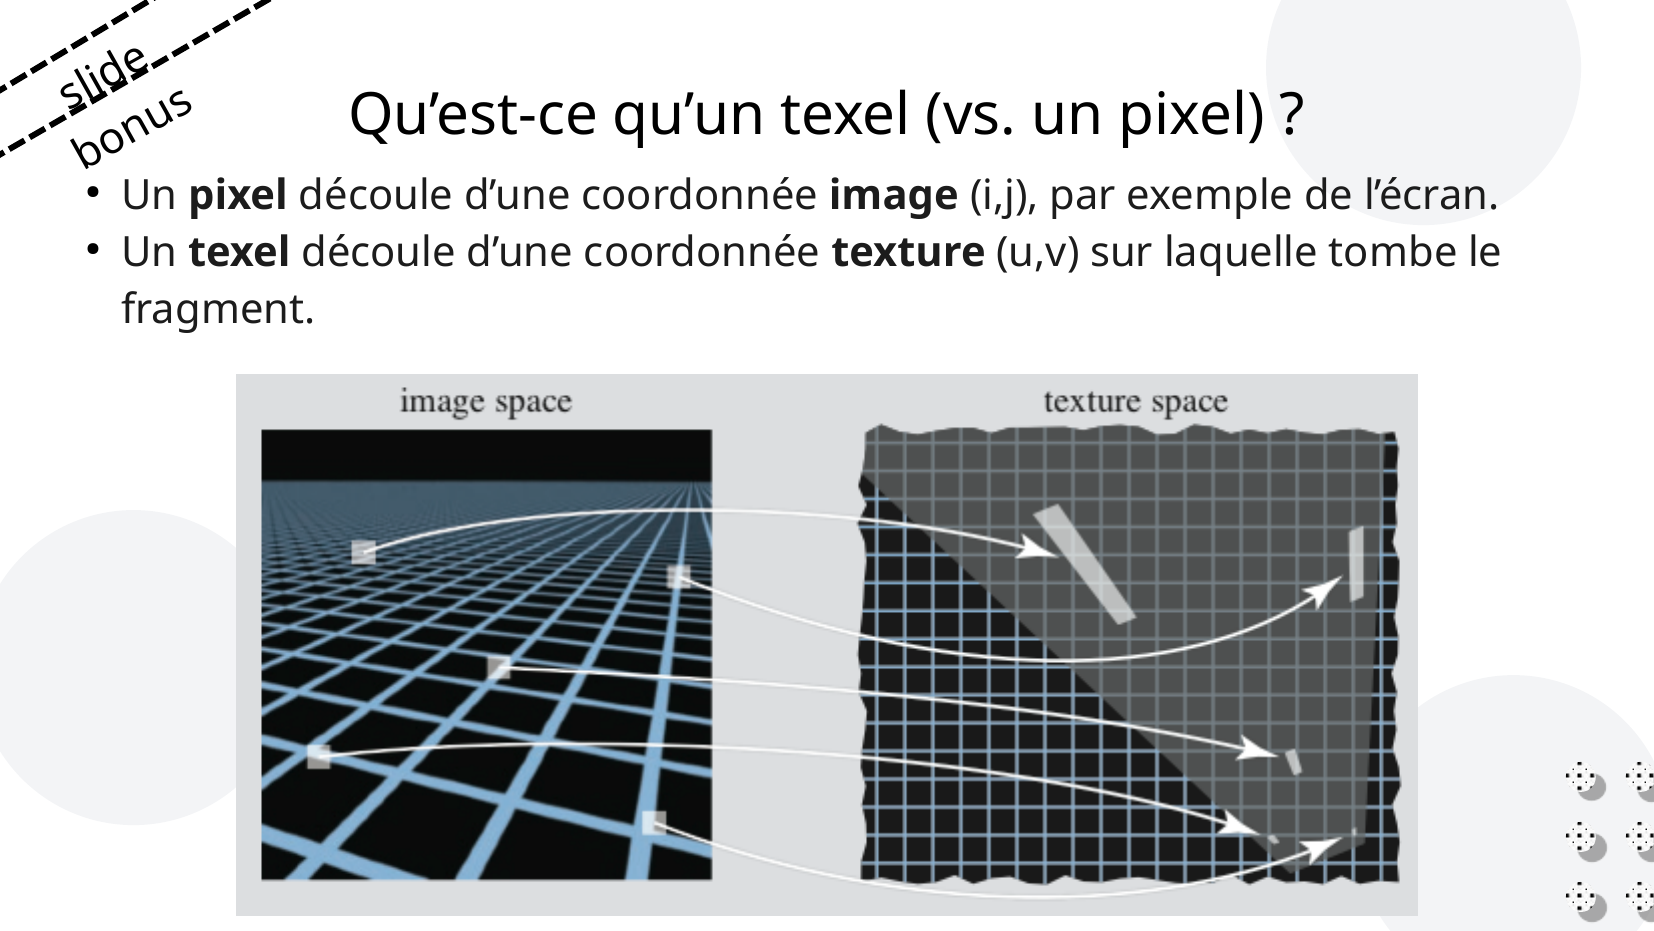

slide bonus
Qu’est-ce qu’un texel (vs. un pixel) ?
Un pixel découle d’une coordonnée image (i,j), par exemple de l’écran.
Un texel découle d’une coordonnée texture (u,v) sur laquelle tombe le fragment.